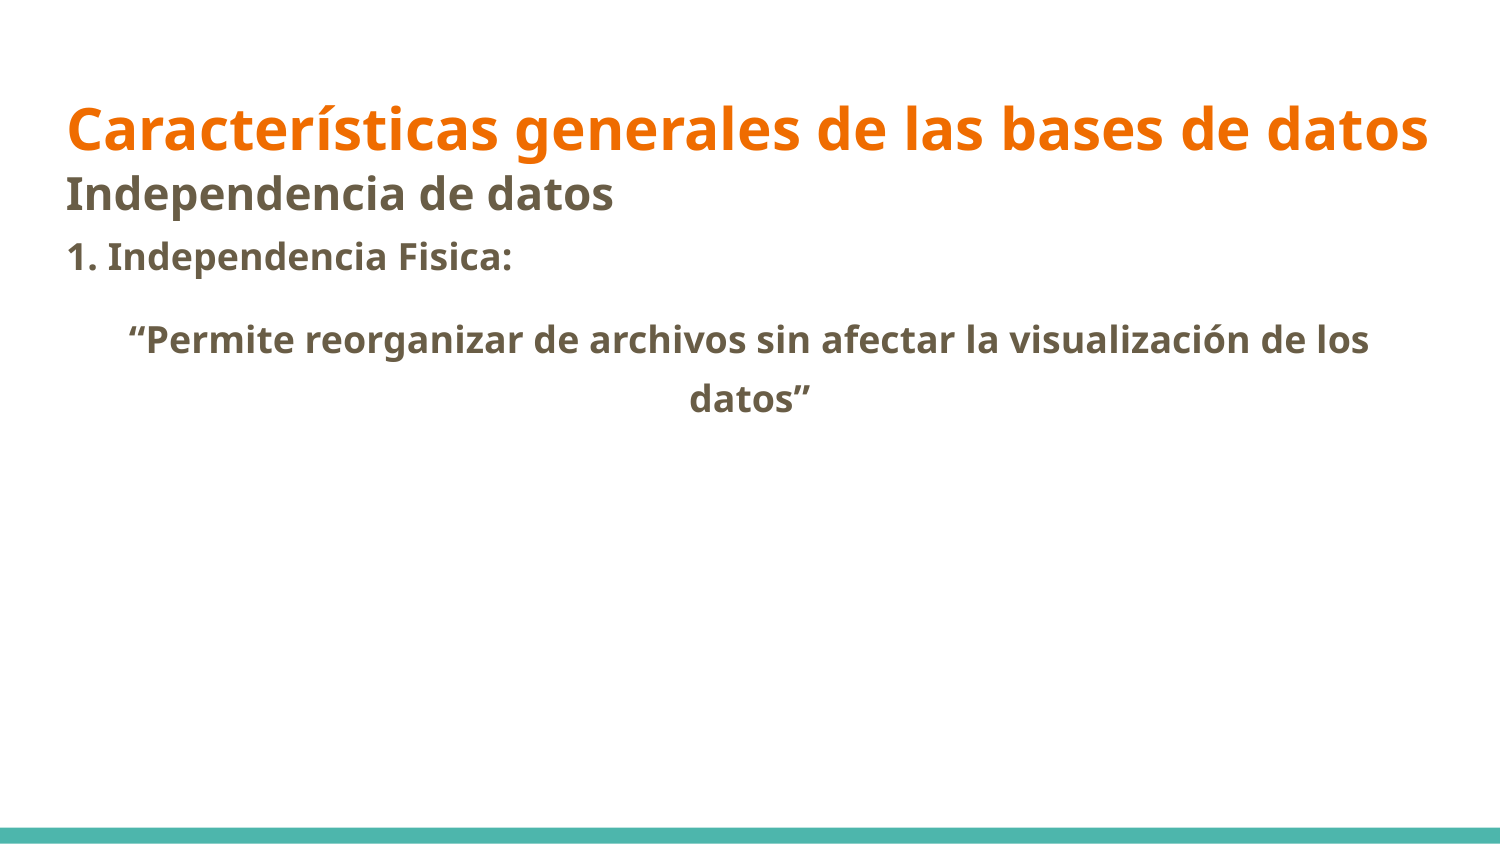

# Características generales de las bases de datos
Independencia de datos
1. Independencia Fisica:
“Permite reorganizar de archivos sin afectar la visualización de los datos”